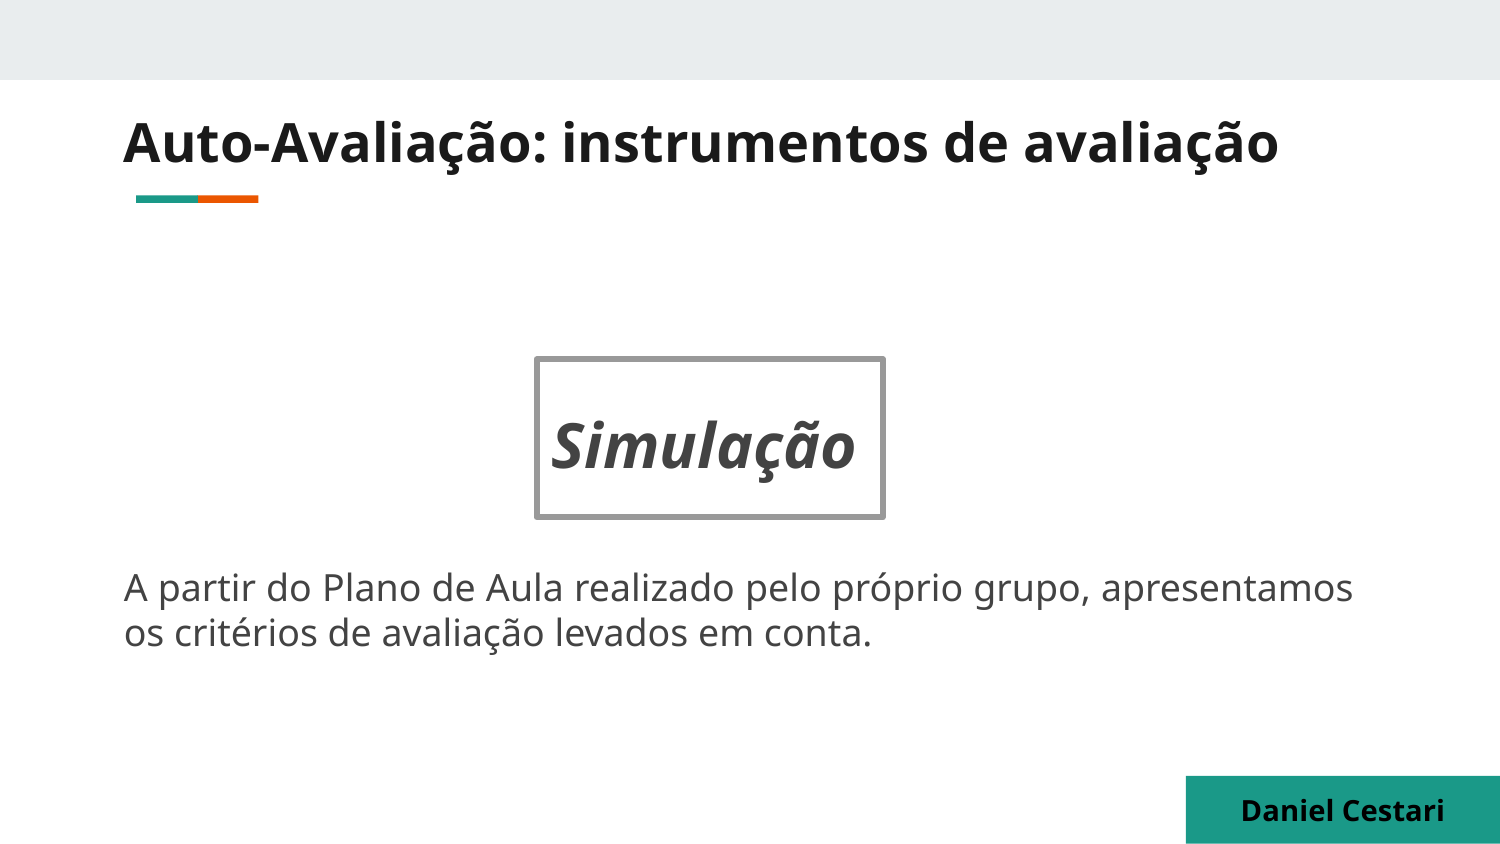

# Auto-Avaliação: instrumentos de avaliação
Simulação
A partir do Plano de Aula realizado pelo próprio grupo, apresentamos os critérios de avaliação levados em conta.
Daniel Cestari